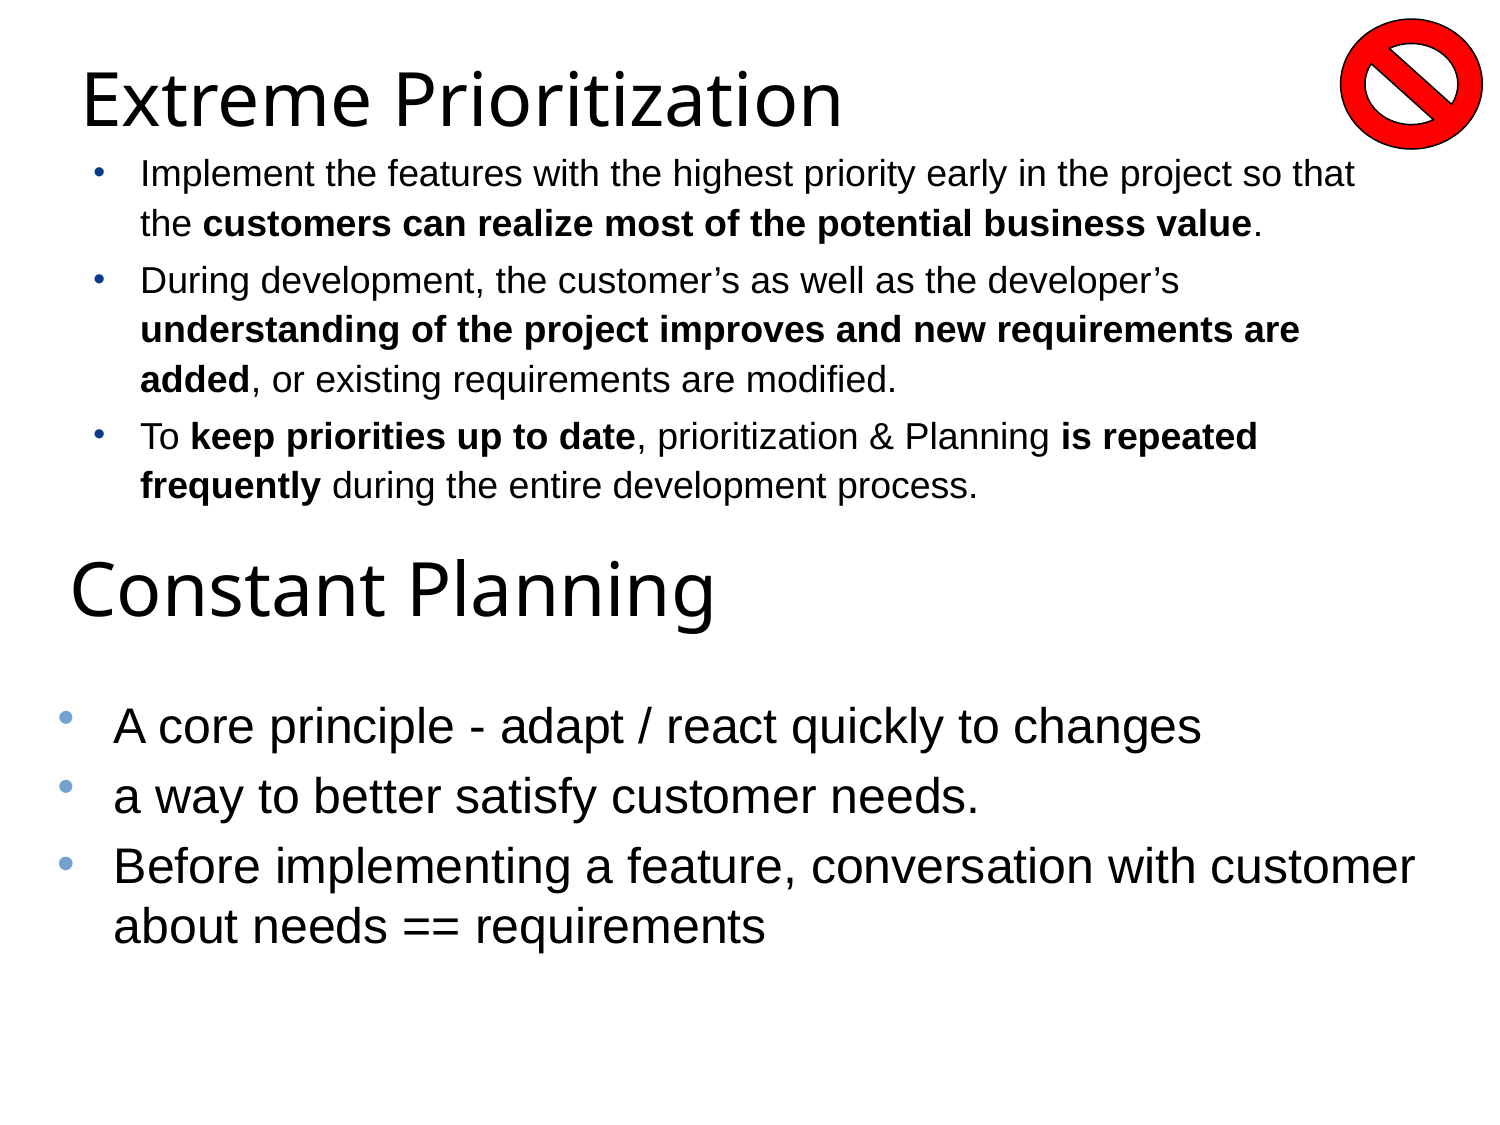

# Extreme Prioritization
Implement the features with the highest priority early in the project so that the customers can realize most of the potential business value.
During development, the customer’s as well as the developer’s understanding of the project improves and new requirements are added, or existing requirements are modified.
To keep priorities up to date, prioritization & Planning is repeated frequently during the entire development process.
Constant Planning
A core principle - adapt / react quickly to changes
a way to better satisfy customer needs.
Before implementing a feature, conversation with customer about needs == requirements